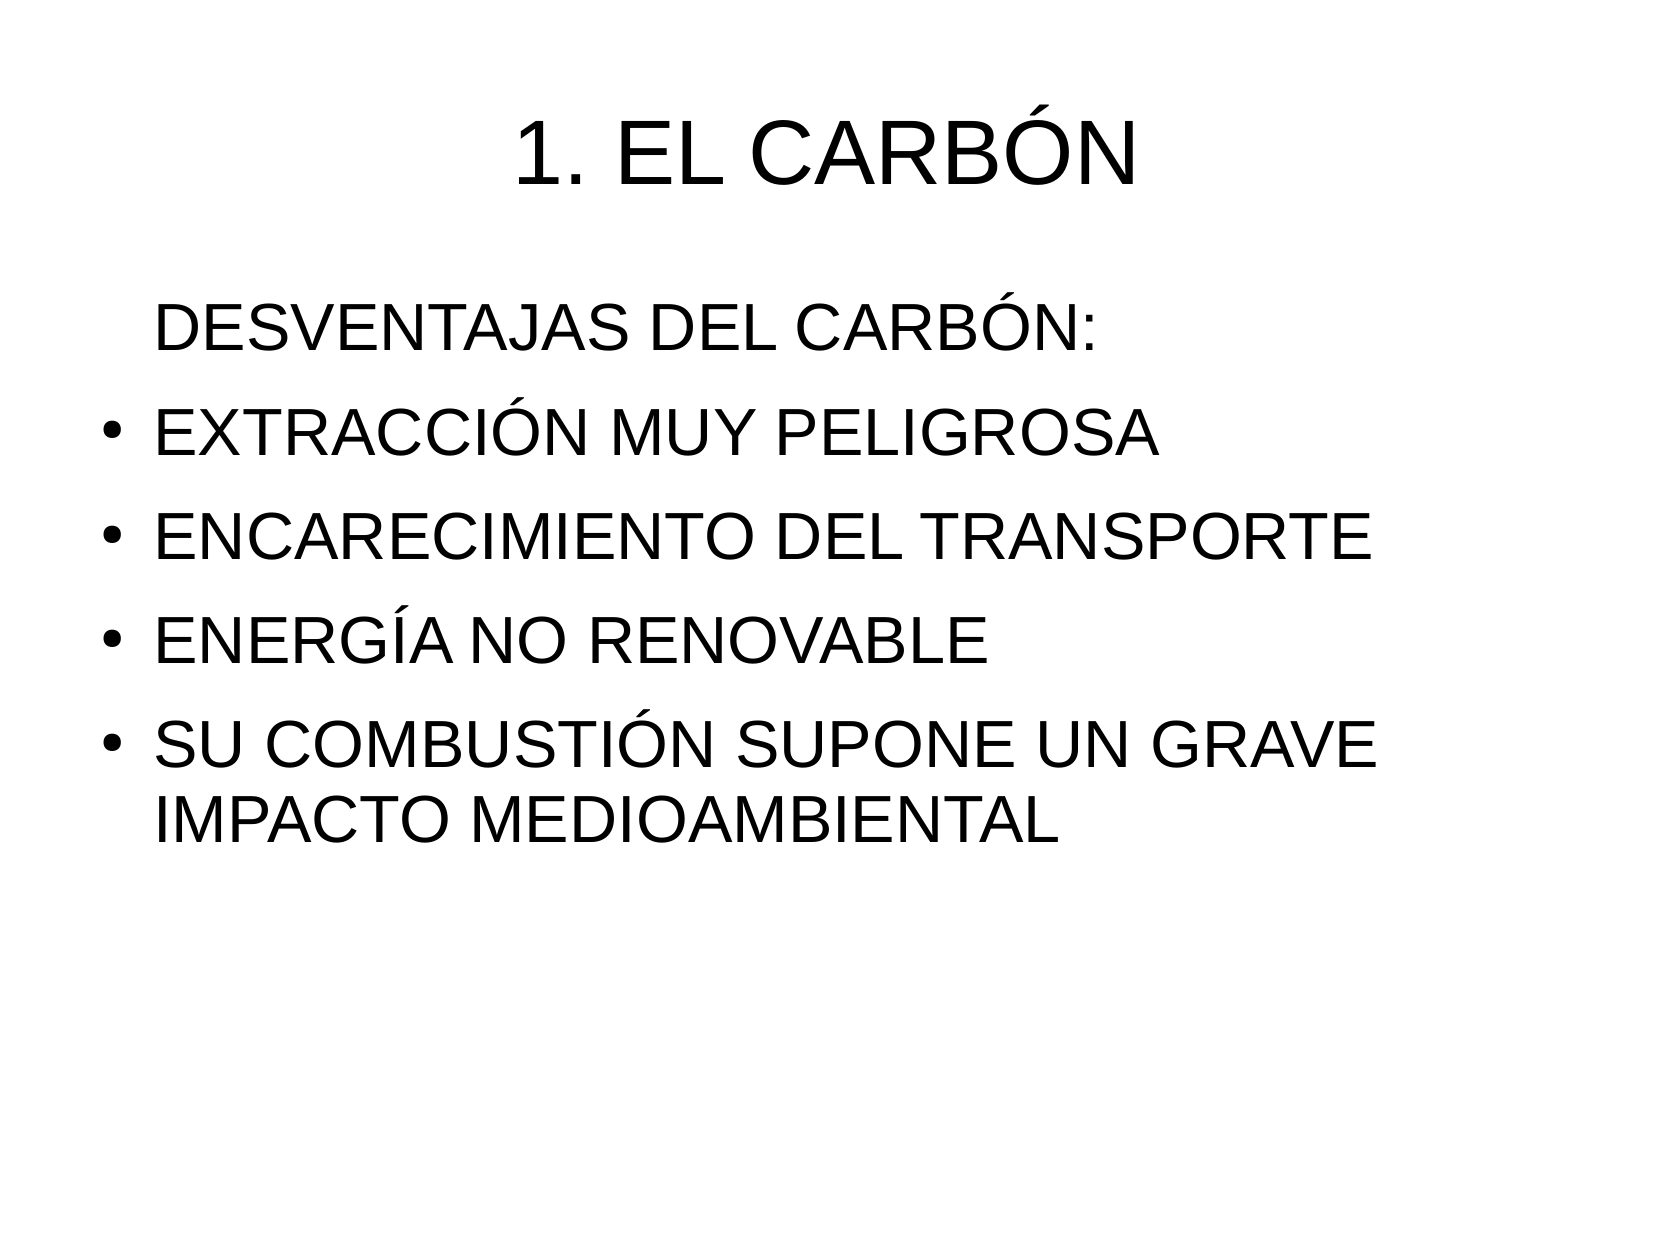

# 1. EL CARBÓN
DESVENTAJAS DEL CARBÓN:
EXTRACCIÓN MUY PELIGROSA
ENCARECIMIENTO DEL TRANSPORTE
ENERGÍA NO RENOVABLE
SU COMBUSTIÓN SUPONE UN GRAVE IMPACTO MEDIOAMBIENTAL